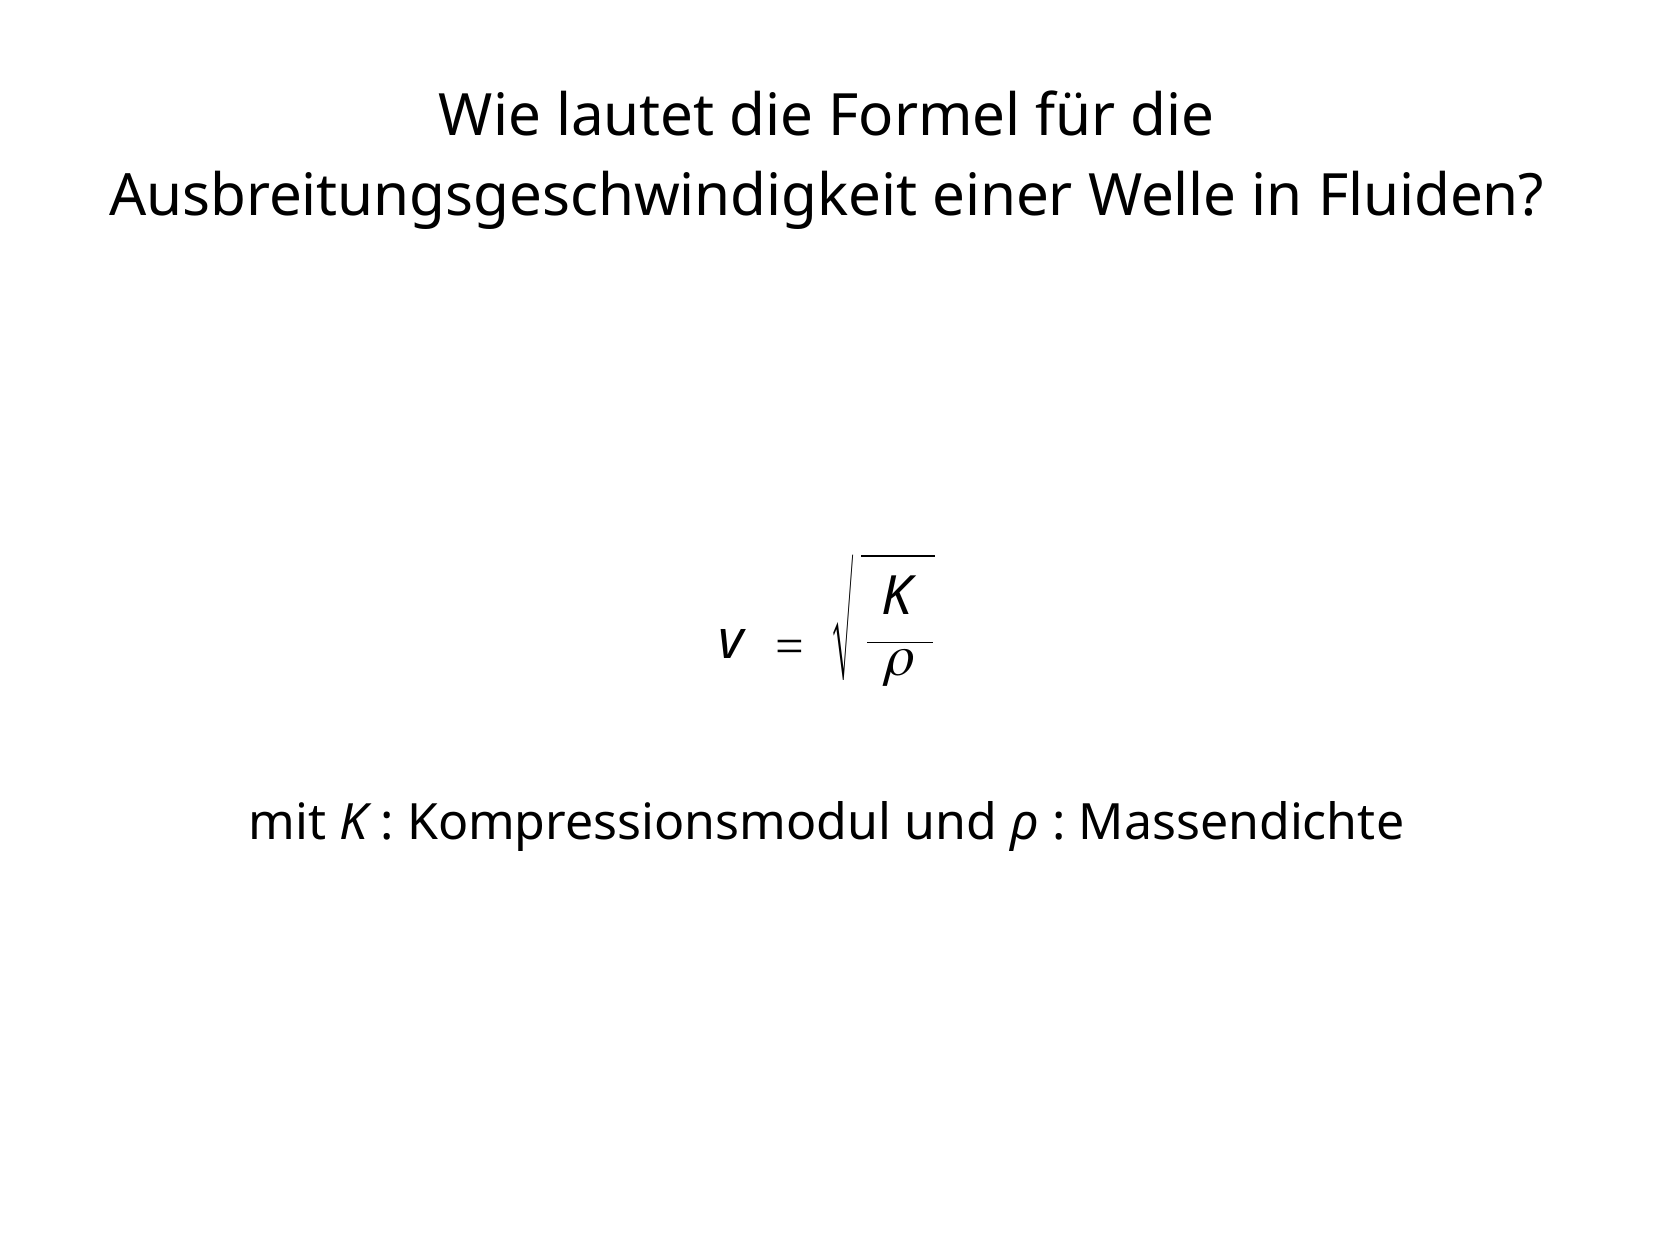

# Wie lautet die Formel für die Ausbreitungsgeschwindigkeit einer Welle in Fluiden?
mit K : Kompressionsmodul und ρ : Massendichte